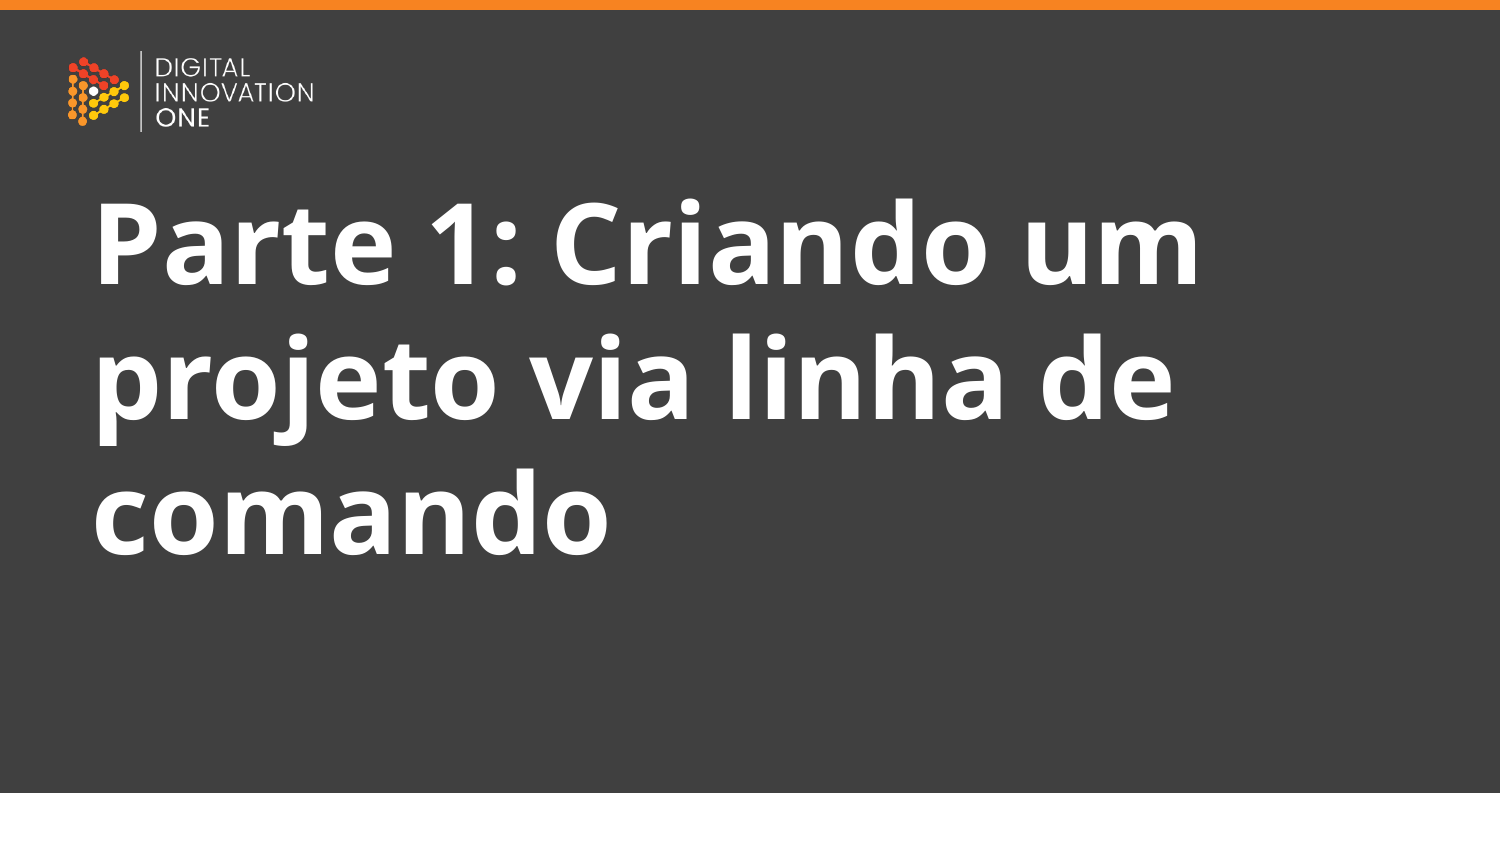

[Nome do curso]
Parte 1: Criando um projeto via linha de comando
[Nome da aula]
# [Nome do palestrante] [Posição]